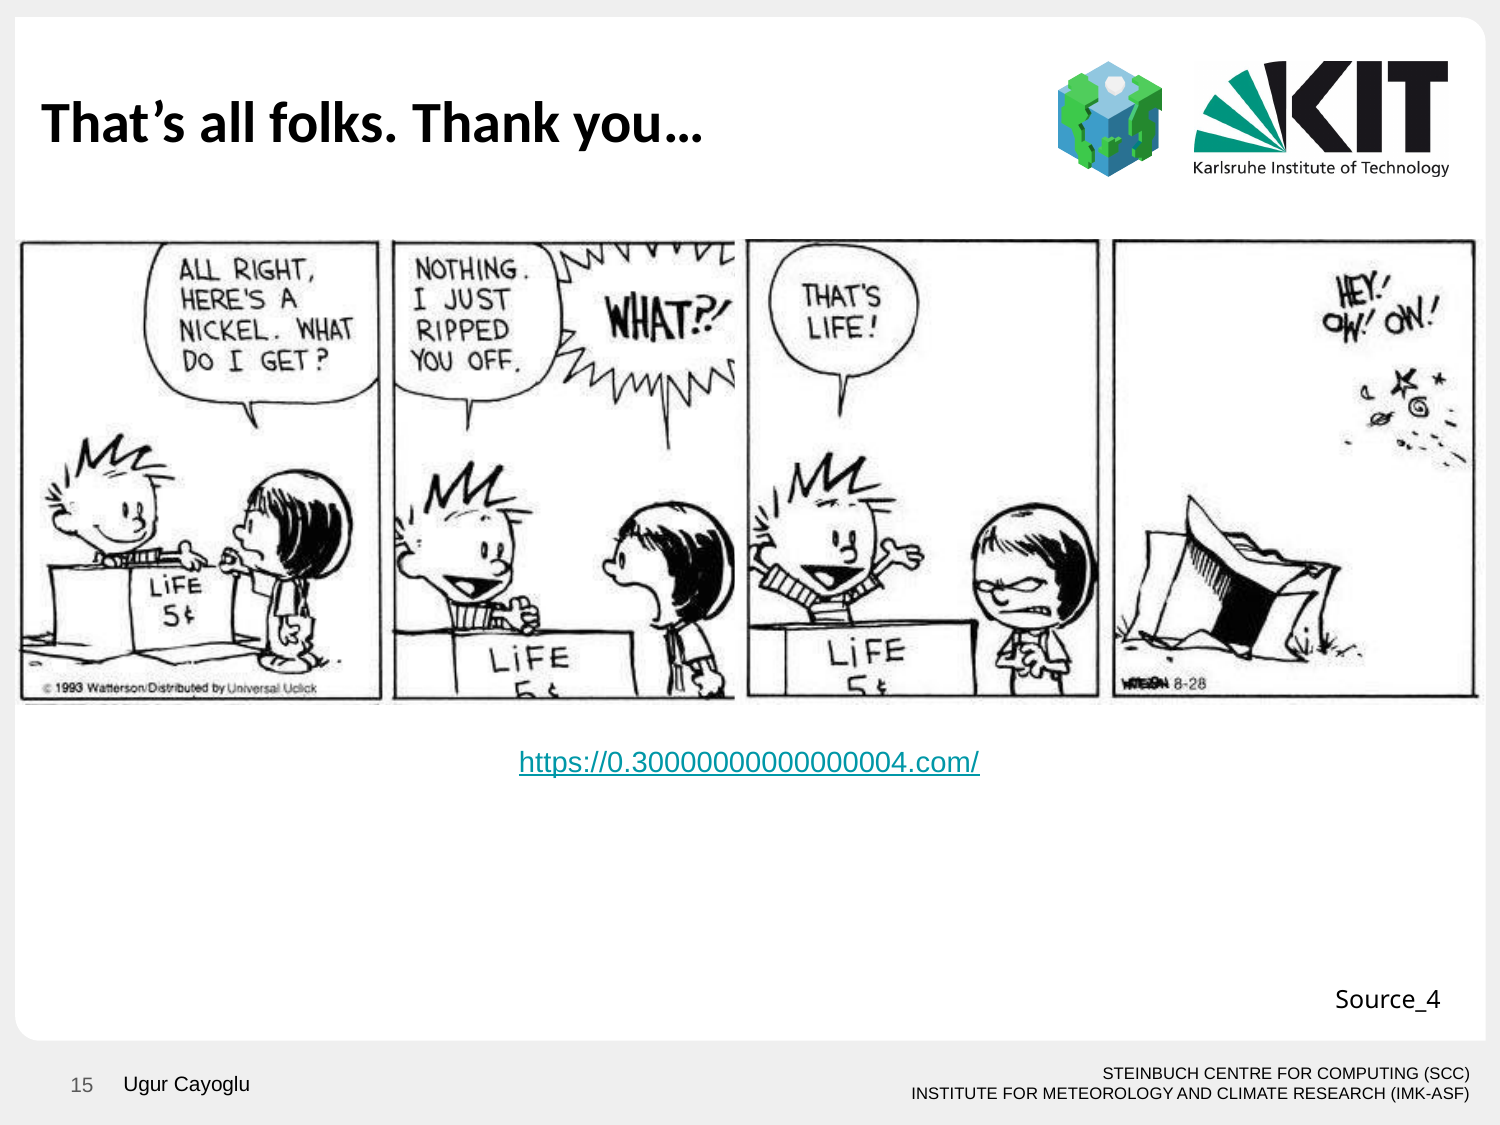

# That’s all folks. Thank you…
https://0.30000000000000004.com/
Source_4
STEINBUCH CENTRE FOR COMPUTING (SCC)
INSTITUTE FOR METEOROLOGY AND CLIMATE RESEARCH (IMK-ASF)
Ugur Cayoglu